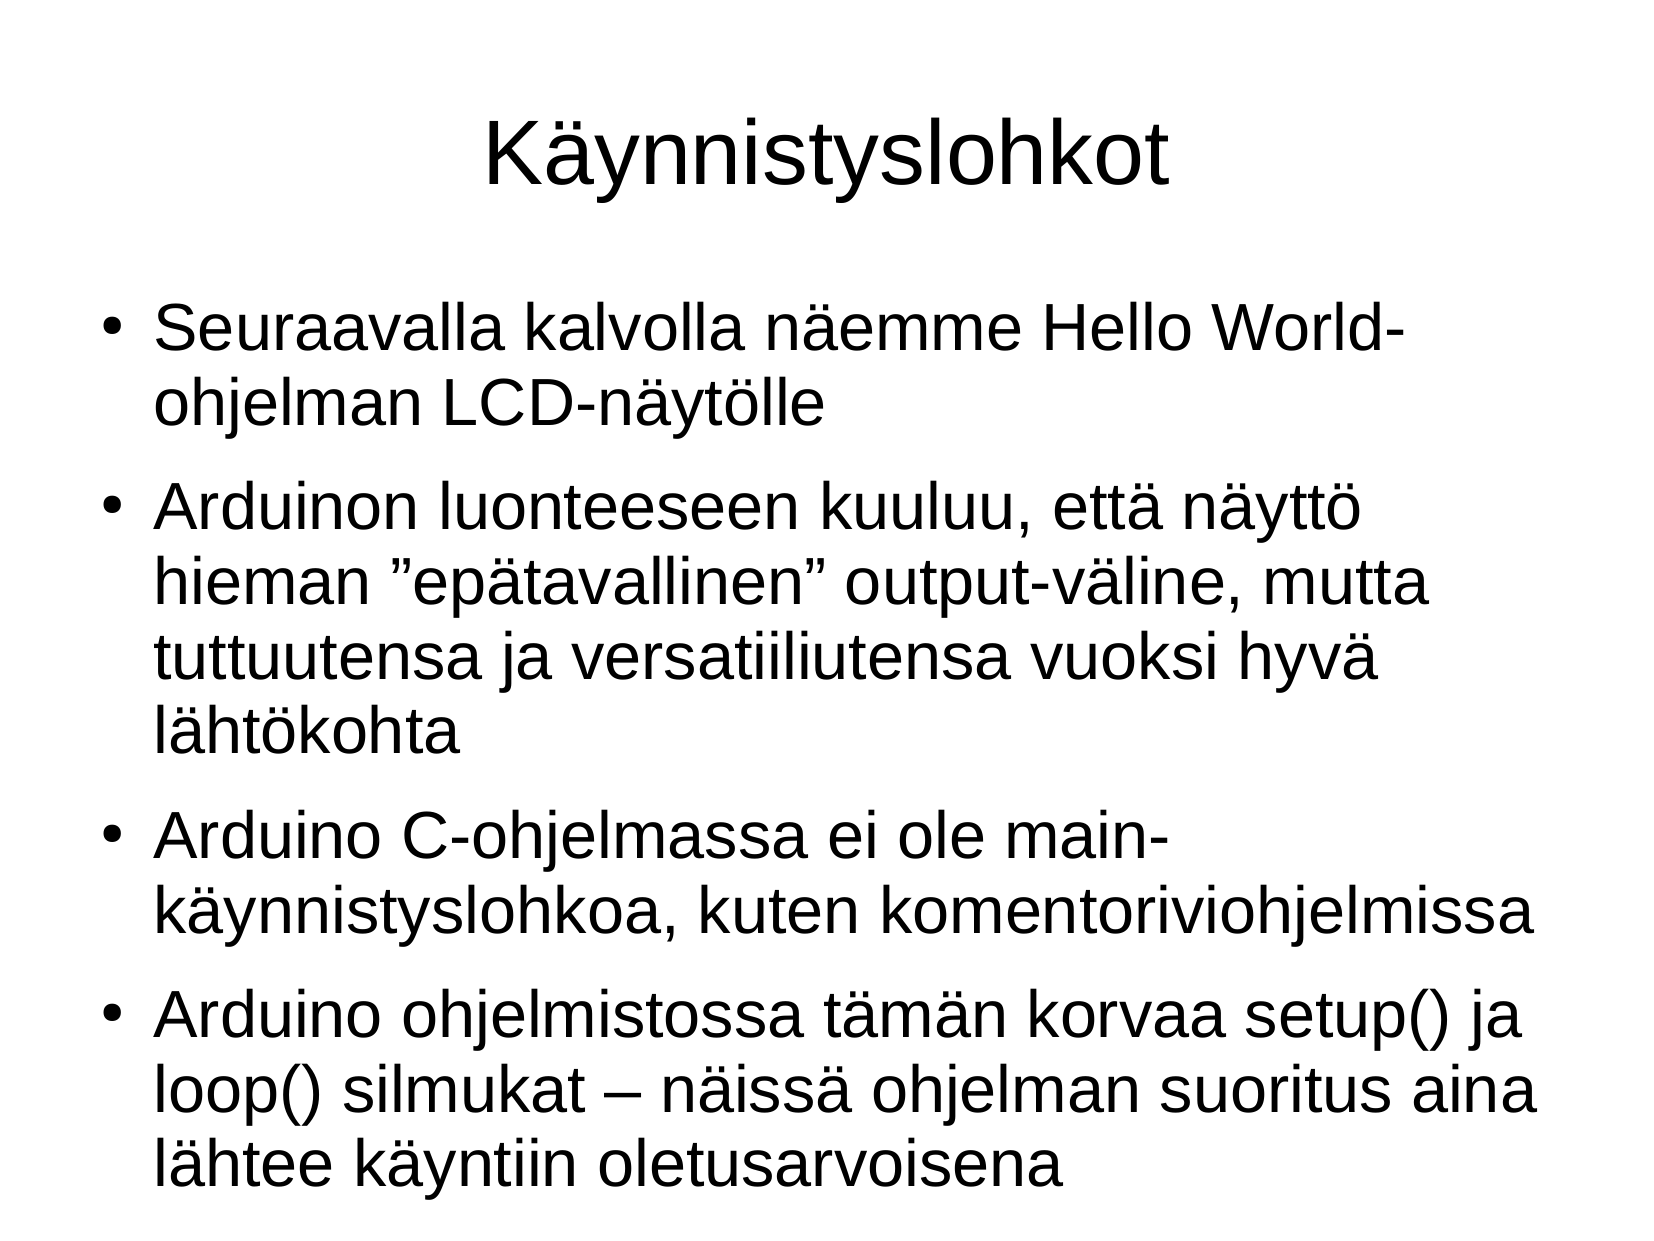

# Käynnistyslohkot
Seuraavalla kalvolla näemme Hello World-ohjelman LCD-näytölle
Arduinon luonteeseen kuuluu, että näyttö hieman ”epätavallinen” output-väline, mutta tuttuutensa ja versatiiliutensa vuoksi hyvä lähtökohta
Arduino C-ohjelmassa ei ole main-käynnistyslohkoa, kuten komentoriviohjelmissa
Arduino ohjelmistossa tämän korvaa setup() ja loop() silmukat – näissä ohjelman suoritus aina lähtee käyntiin oletusarvoisena